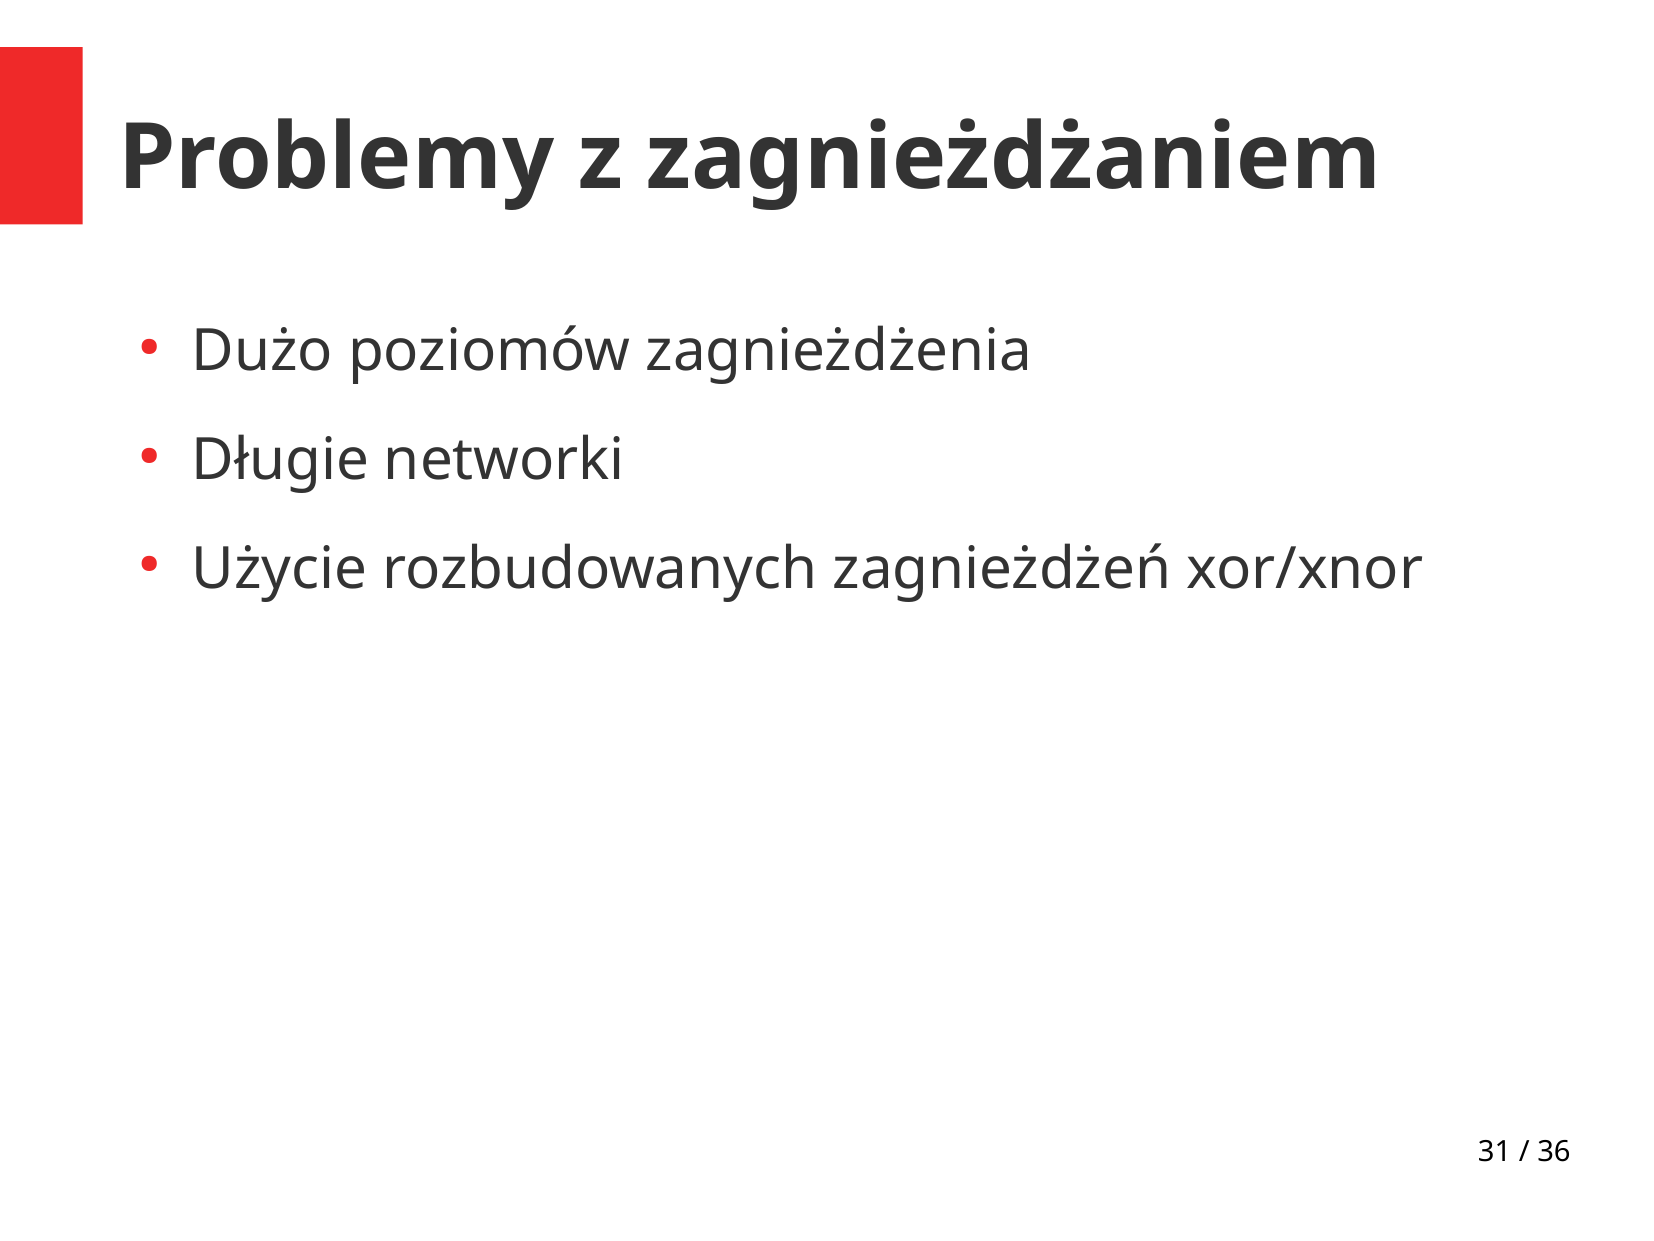

# Problemy z zagnieżdżaniem
Dużo poziomów zagnieżdżenia
Długie networki
Użycie rozbudowanych zagnieżdżeń xor/xnor
31